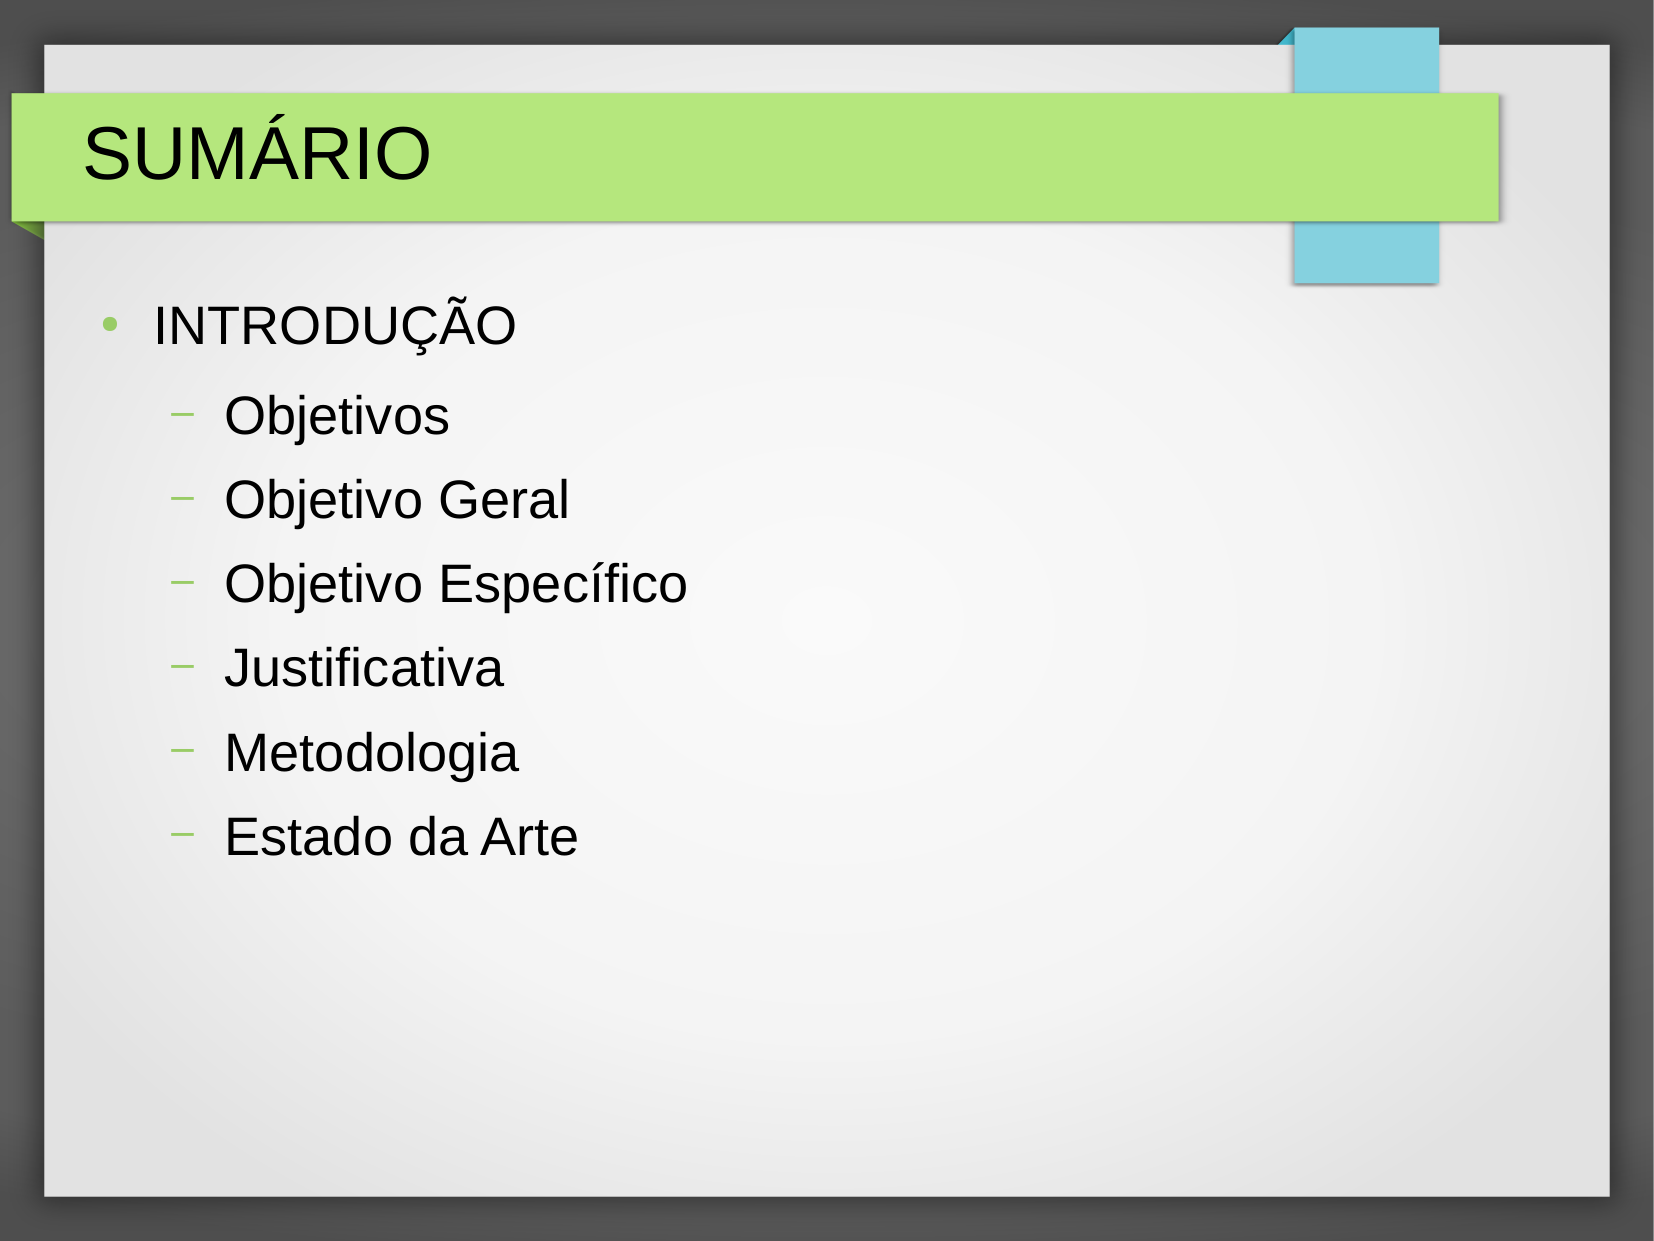

# SUMÁRIO
INTRODUÇÃO
Objetivos
Objetivo Geral
Objetivo Específico
Justificativa
Metodologia
Estado da Arte